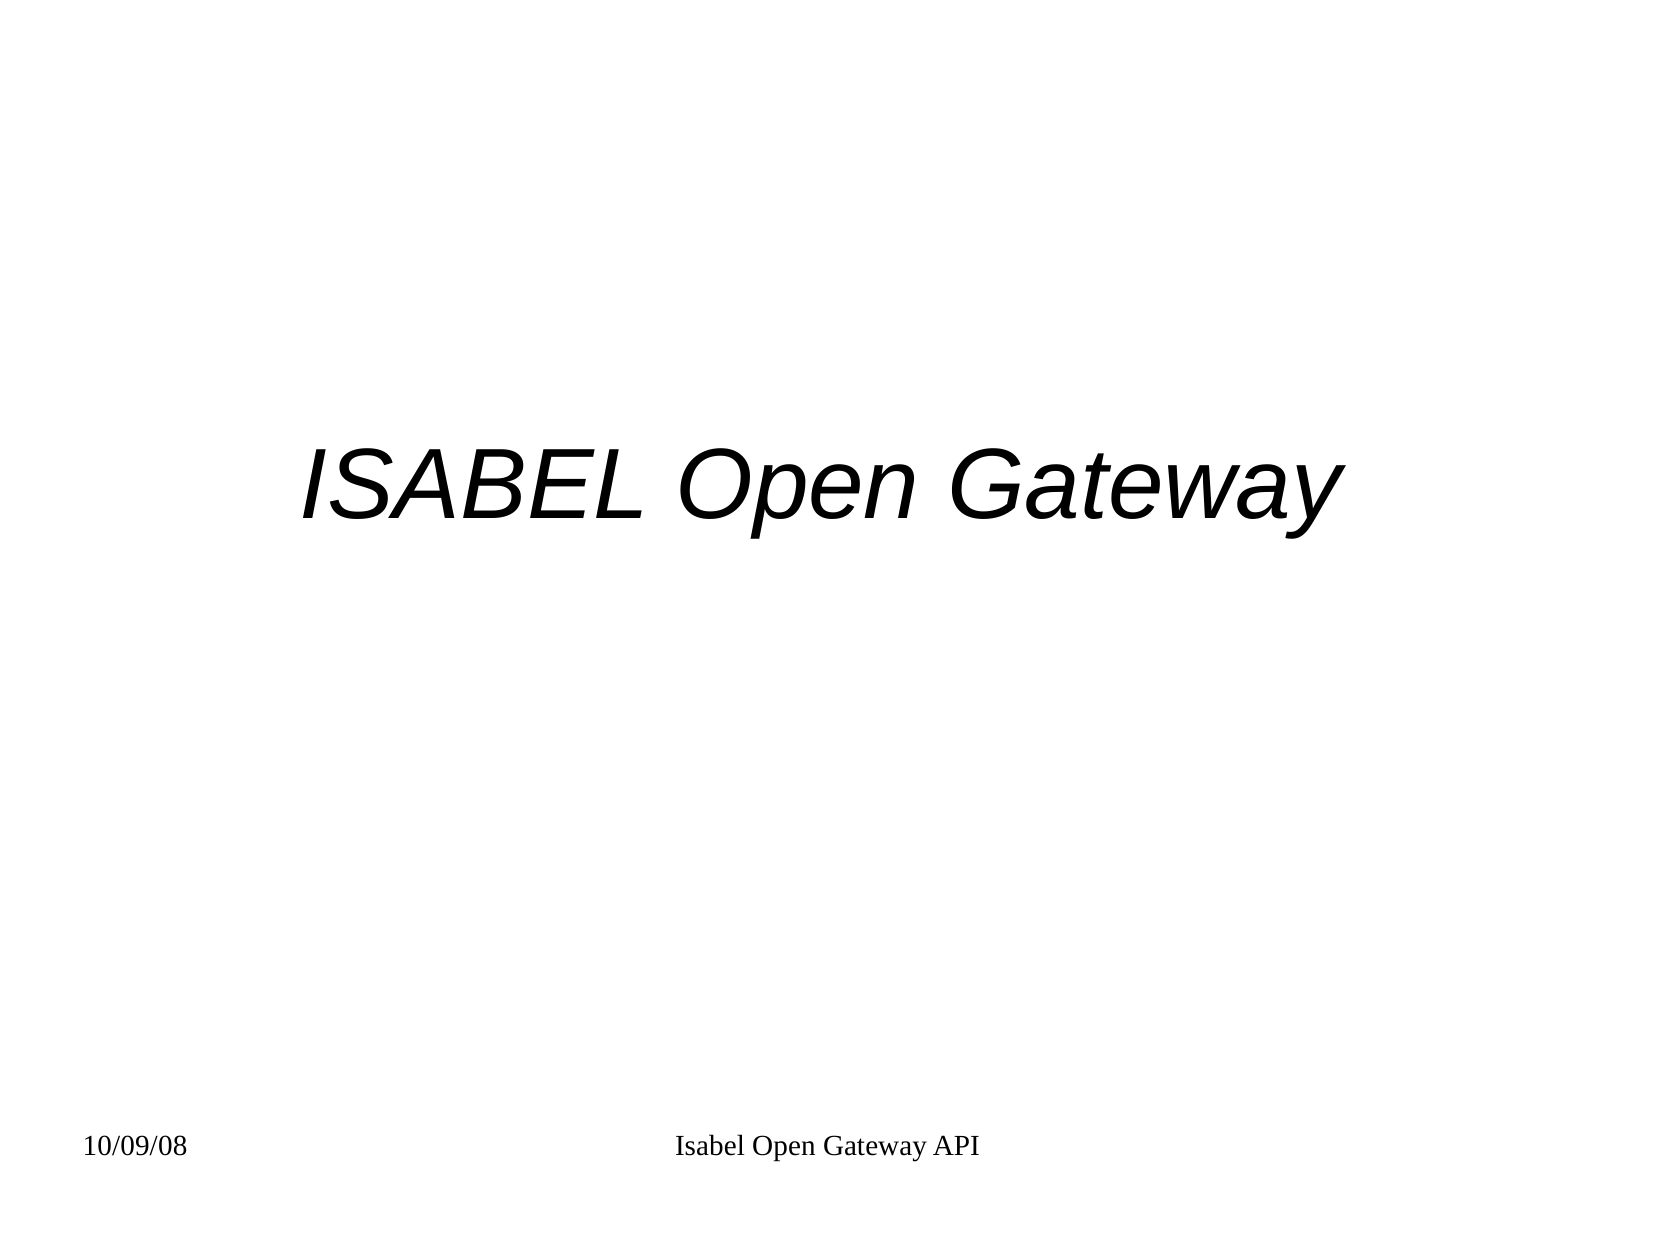

# ISABEL Open Gateway
10/09/08
Isabel Open Gateway API